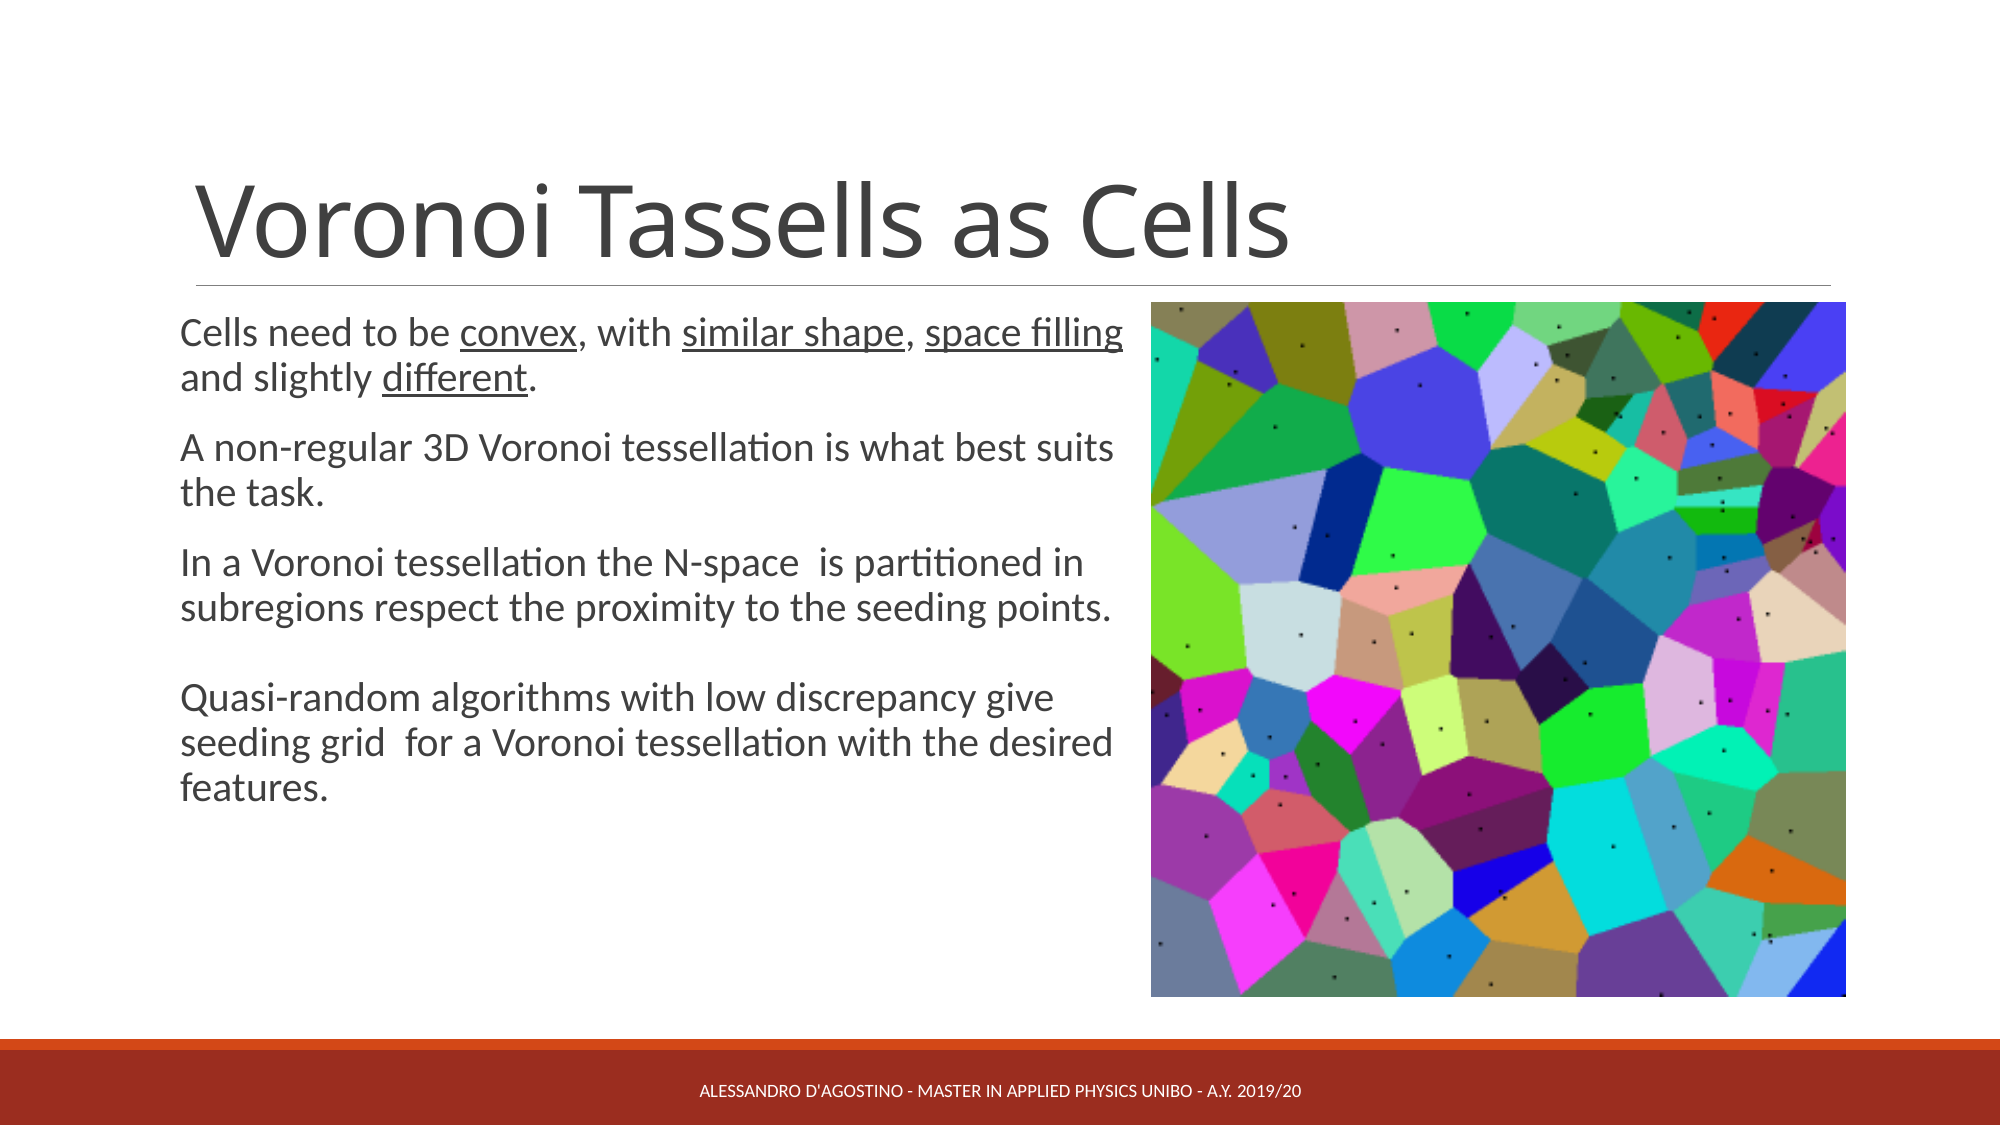

# Voronoi Tassells as Cells
Cells need to be convex, with similar shape, space filling and slightly different.
A non-regular 3D Voronoi tessellation is what best suits the task.
In a Voronoi tessellation the N-space is partitioned in subregions respect the proximity to the seeding points.
Quasi-random algorithms with low discrepancy give seeding grid for a Voronoi tessellation with the desired features.
Alessandro d'Agostino - Master in Applied Physics UniBo - a.y. 2019/20